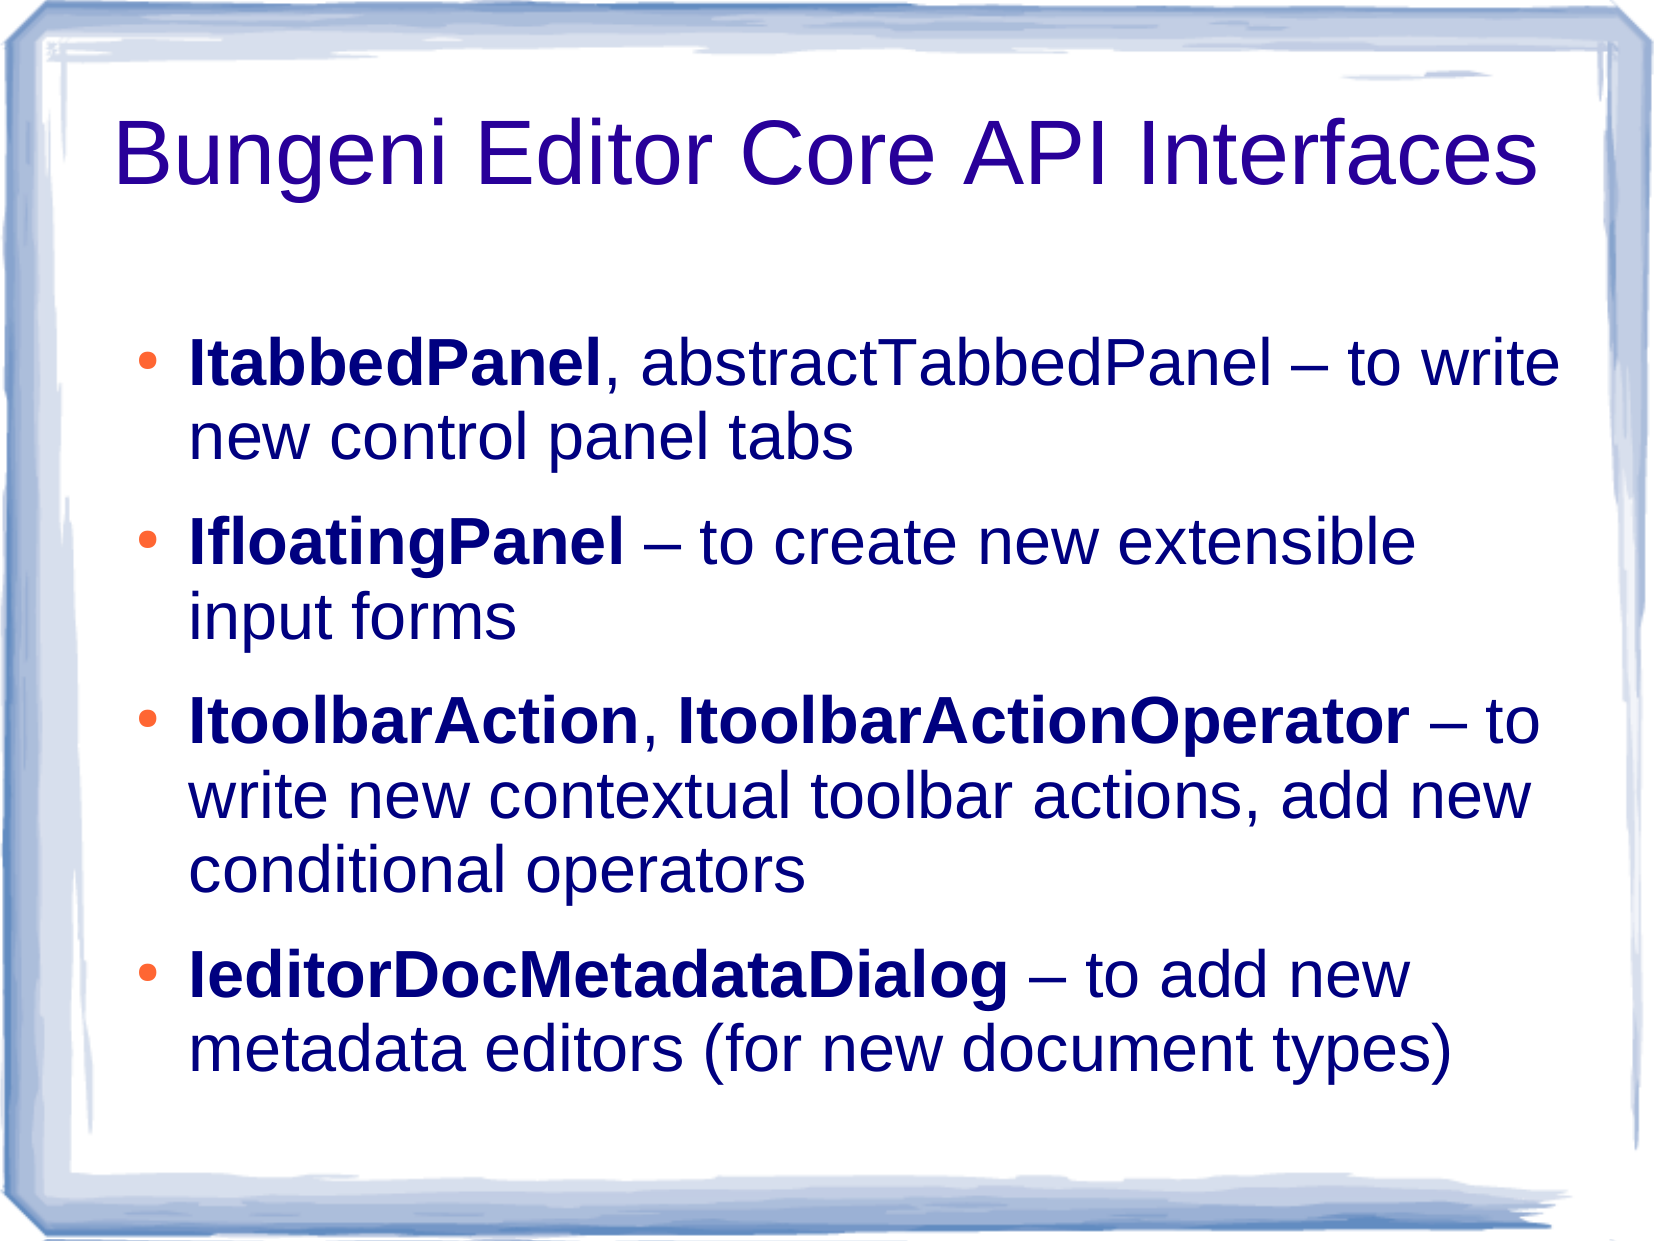

# Bungeni Editor Core API Interfaces
ItabbedPanel, abstractTabbedPanel – to write new control panel tabs
IfloatingPanel – to create new extensible input forms
ItoolbarAction, ItoolbarActionOperator – to write new contextual toolbar actions, add new conditional operators
IeditorDocMetadataDialog – to add new metadata editors (for new document types)